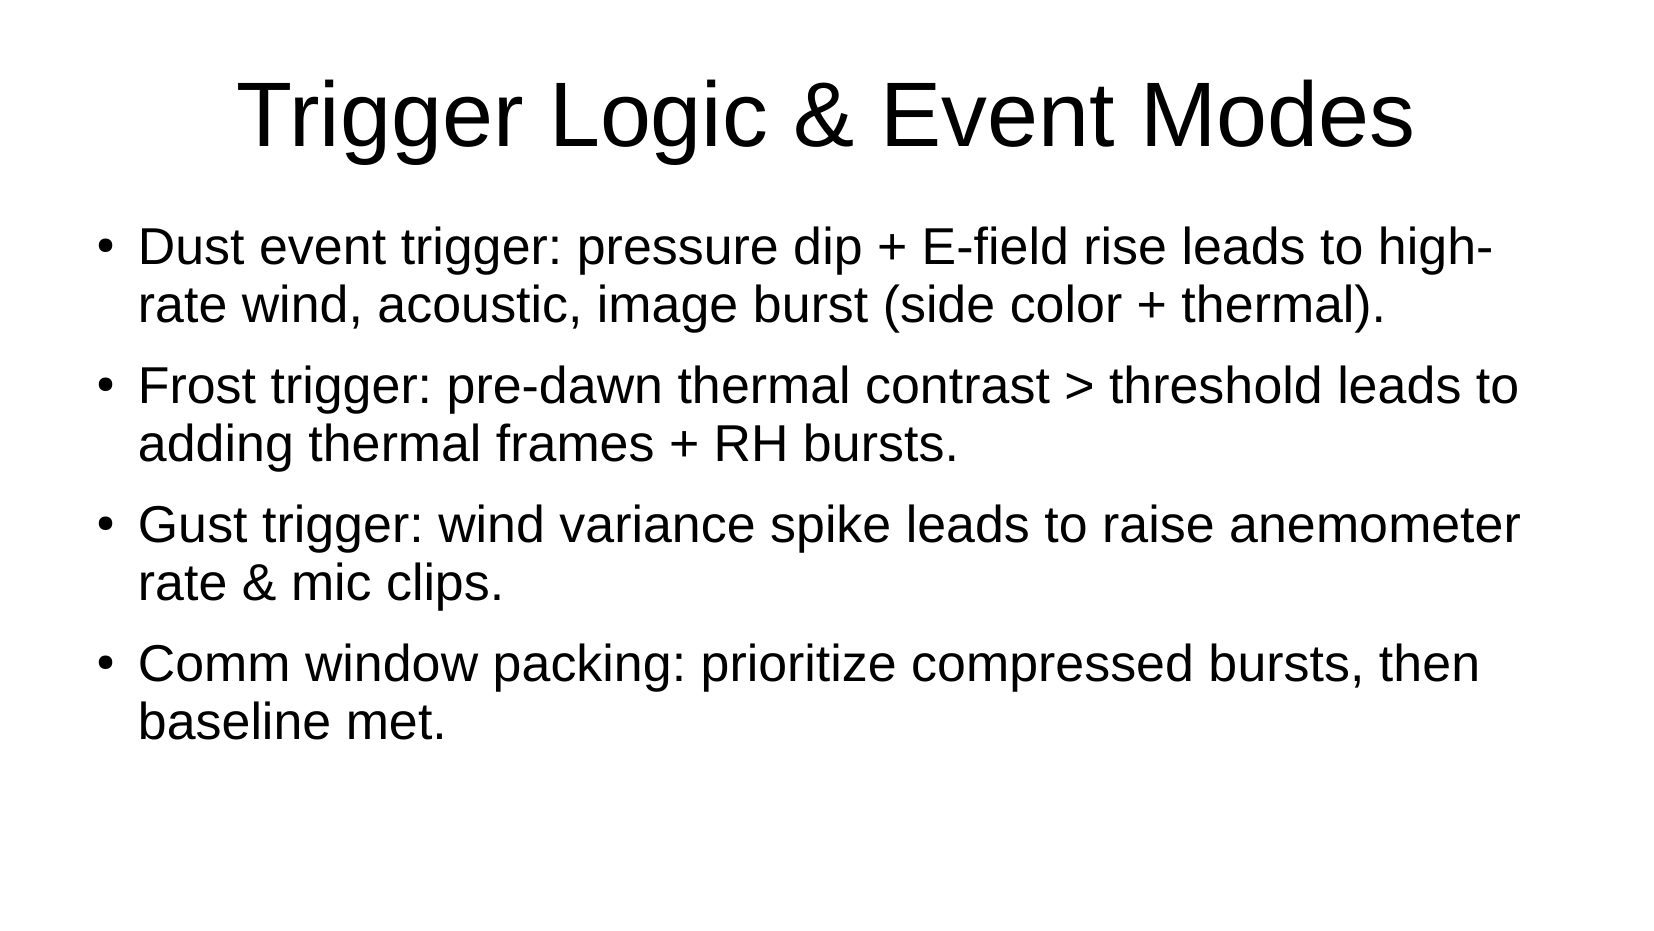

# Trigger Logic & Event Modes
Dust event trigger: pressure dip + E-field rise leads to high-rate wind, acoustic, image burst (side color + thermal).
Frost trigger: pre-dawn thermal contrast > threshold leads to adding thermal frames + RH bursts.
Gust trigger: wind variance spike leads to raise anemometer rate & mic clips.
Comm window packing: prioritize compressed bursts, then baseline met.